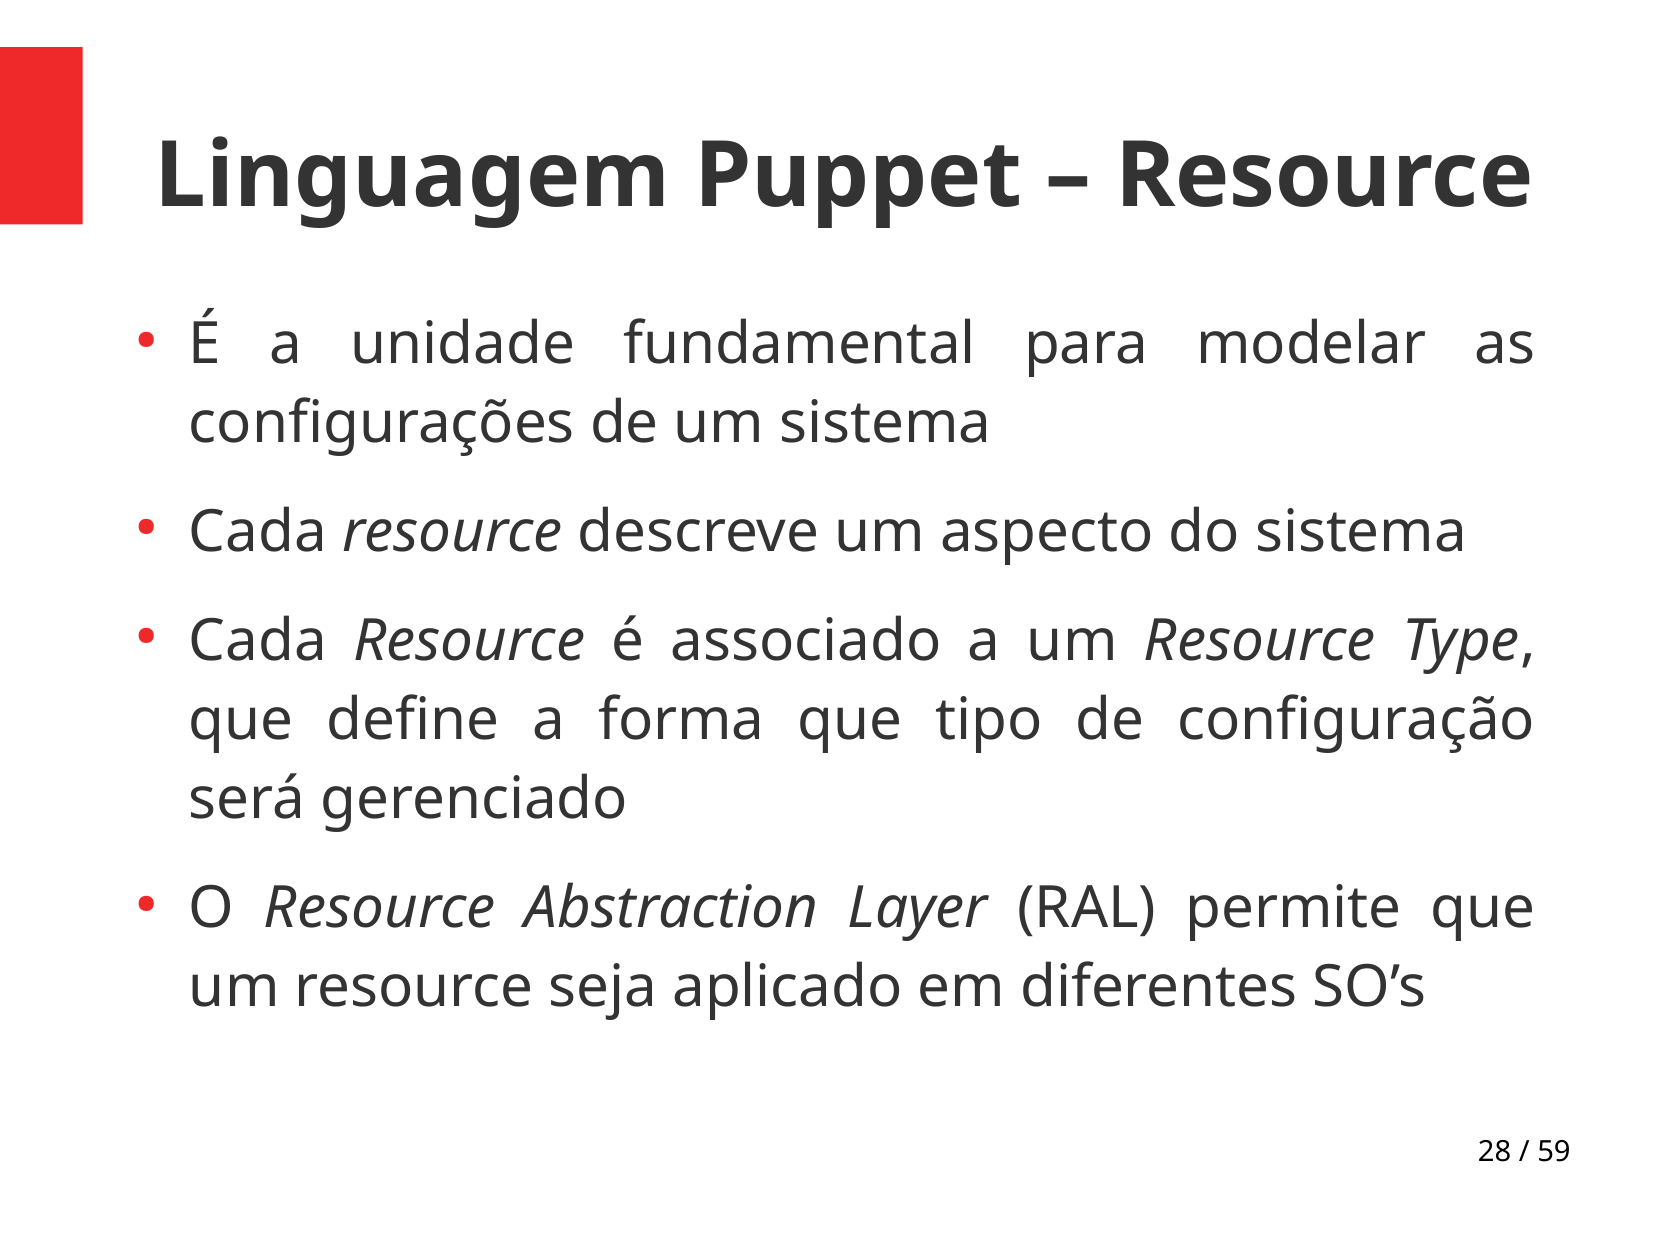

# Linguagem Puppet – Resource
É a unidade fundamental para modelar as configurações de um sistema
Cada resource descreve um aspecto do sistema
Cada Resource é associado a um Resource Type, que define a forma que tipo de configuração será gerenciado
O Resource Abstraction Layer (RAL) permite que um resource seja aplicado em diferentes SO’s
28